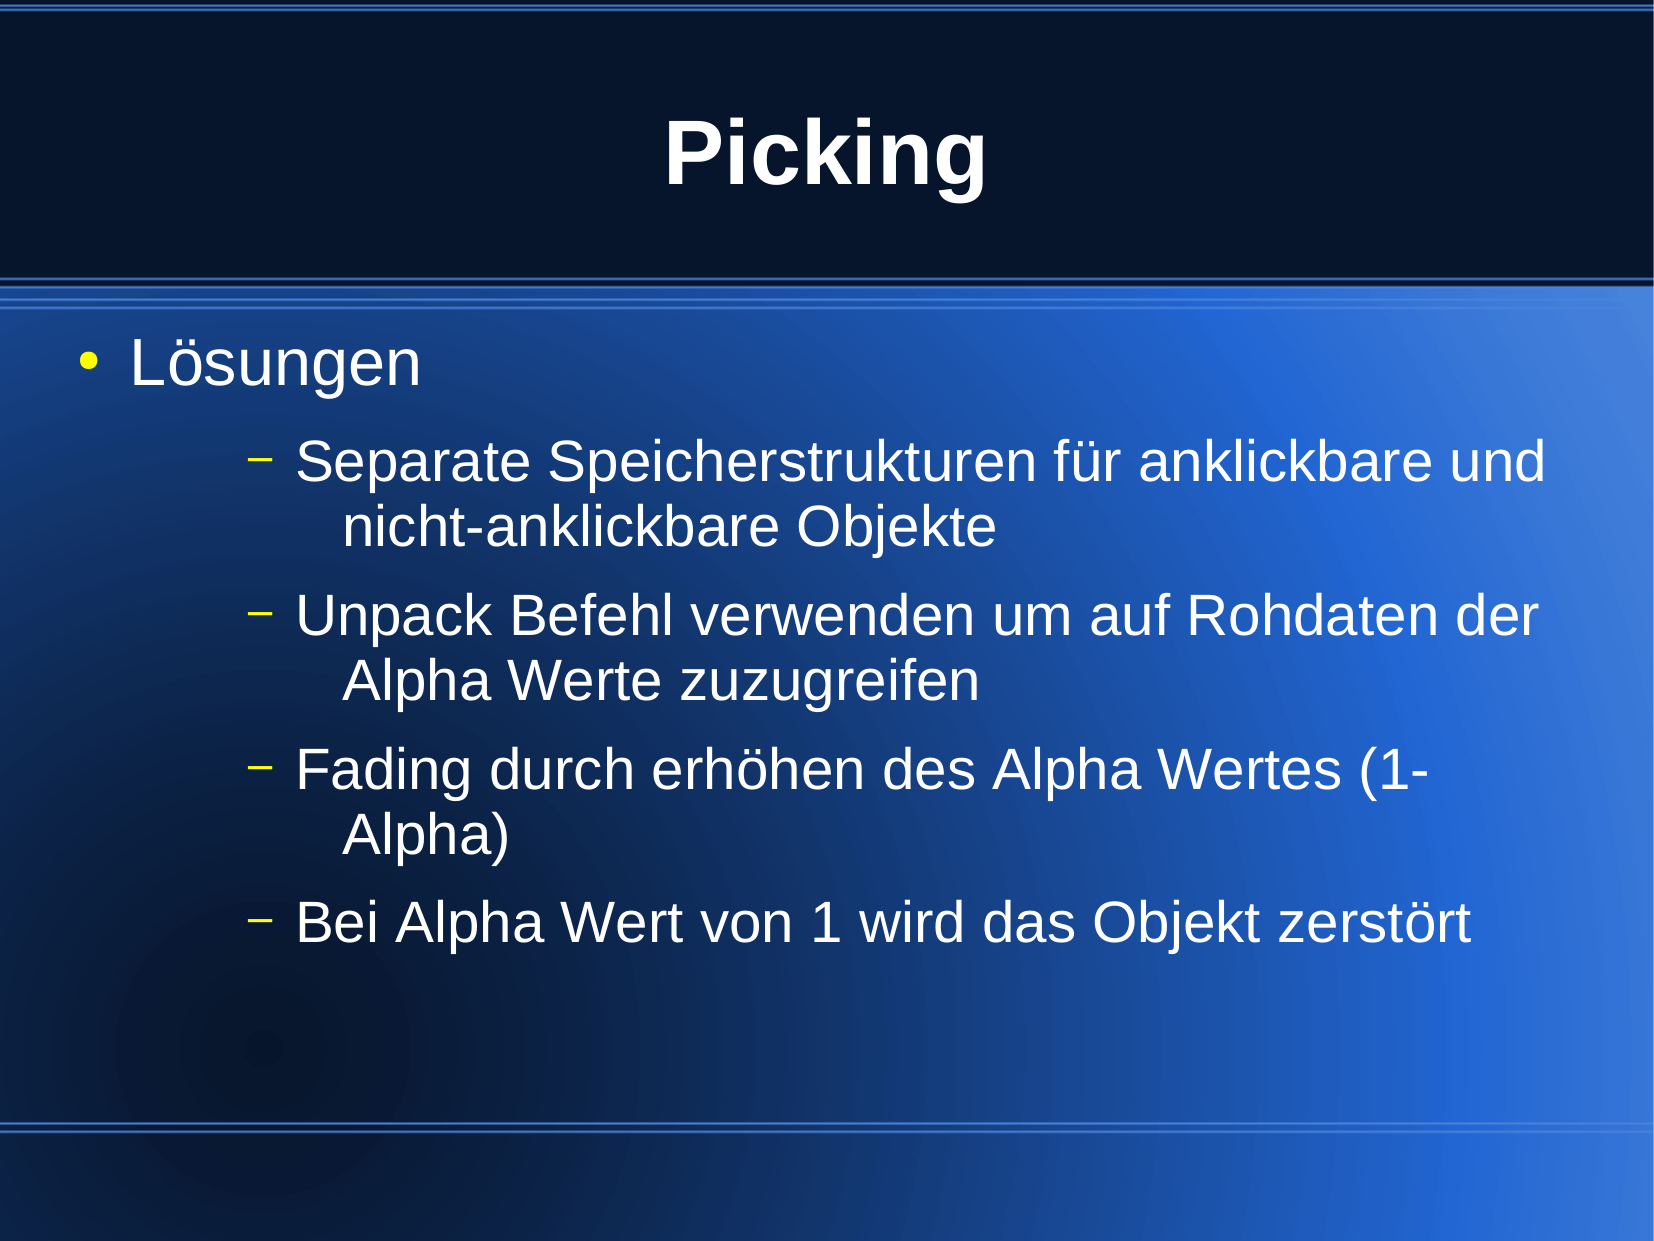

# Picking
Lösungen
Separate Speicherstrukturen für anklickbare und nicht-anklickbare Objekte
Unpack Befehl verwenden um auf Rohdaten der Alpha Werte zuzugreifen
Fading durch erhöhen des Alpha Wertes (1-Alpha)
Bei Alpha Wert von 1 wird das Objekt zerstört